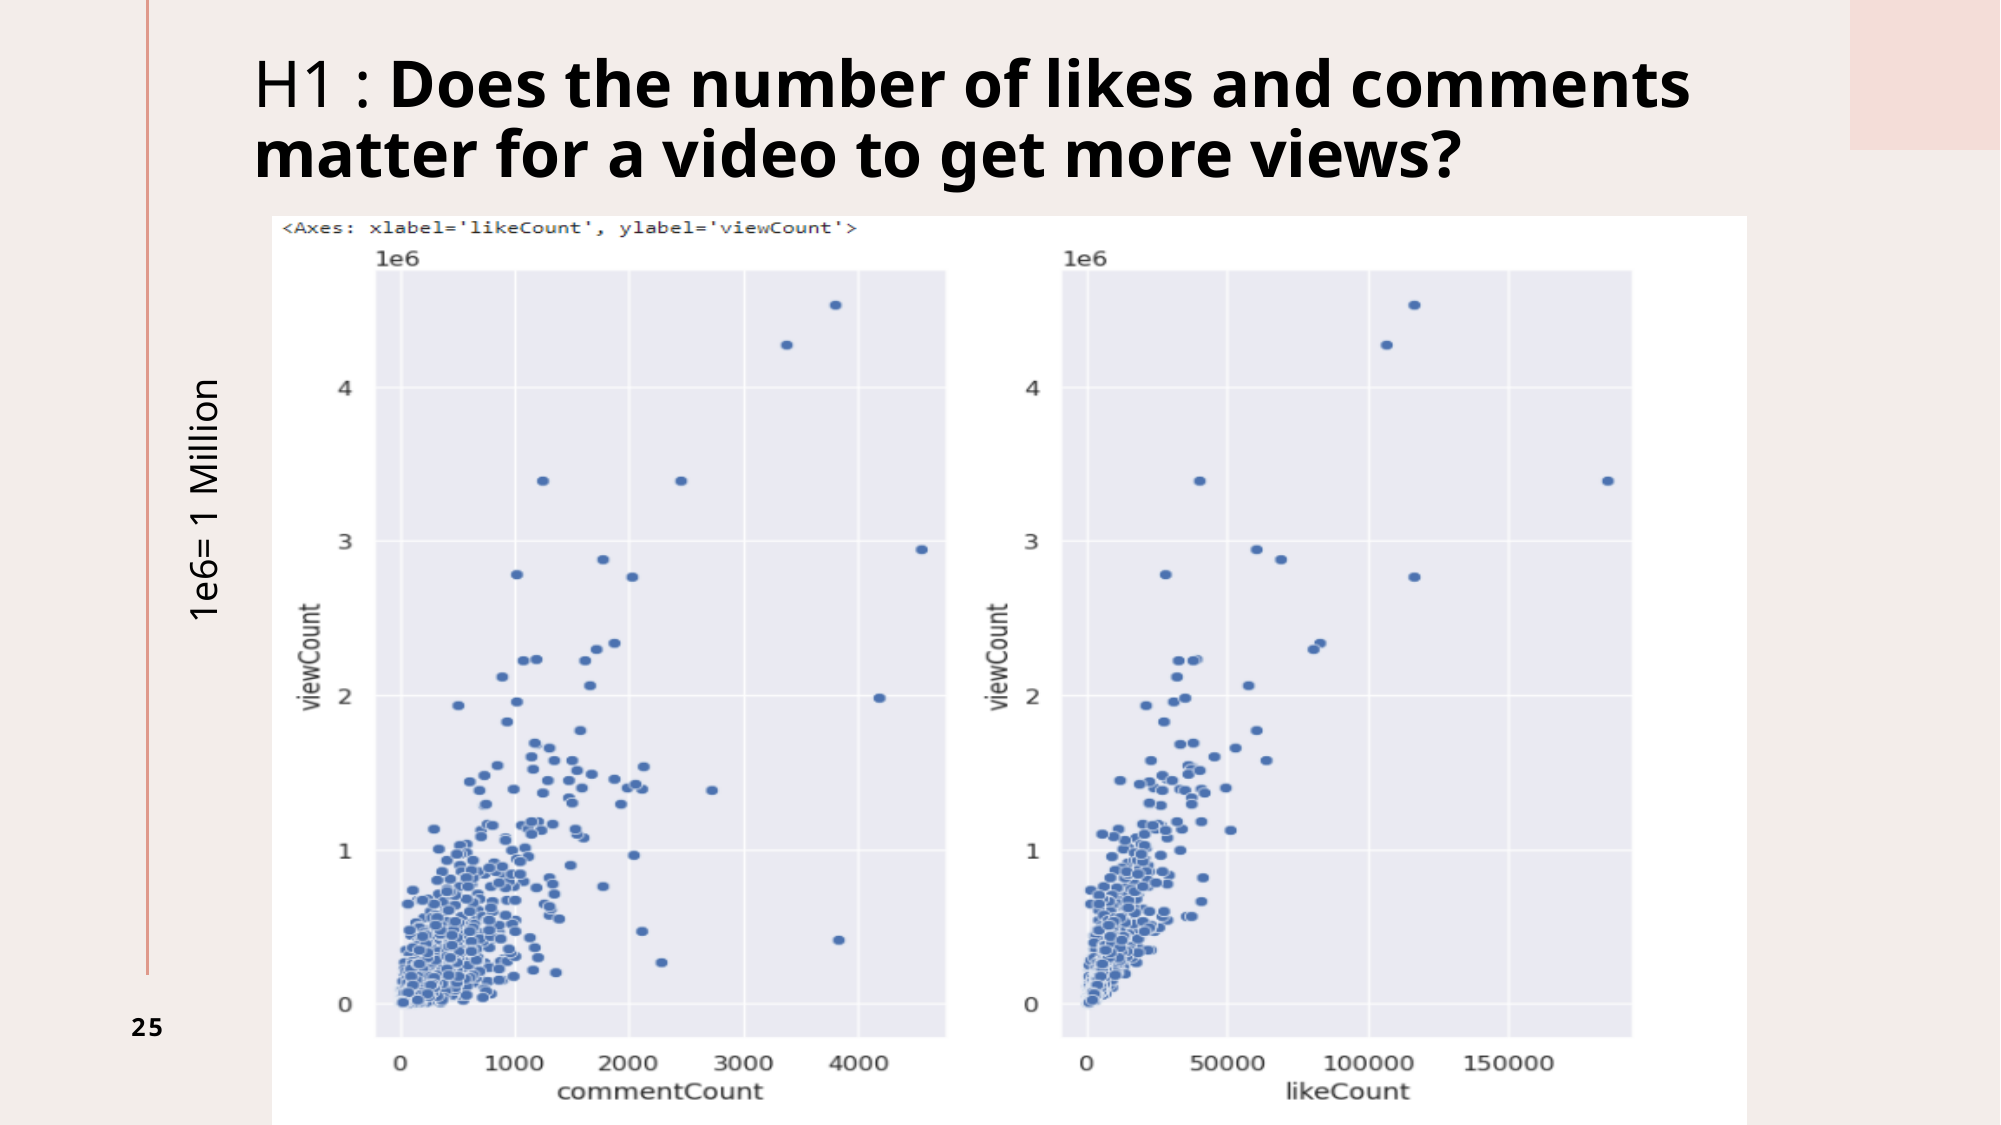

# H1 : Does the number of likes and comments matter for a video to get more views?
1e6= 1 Million